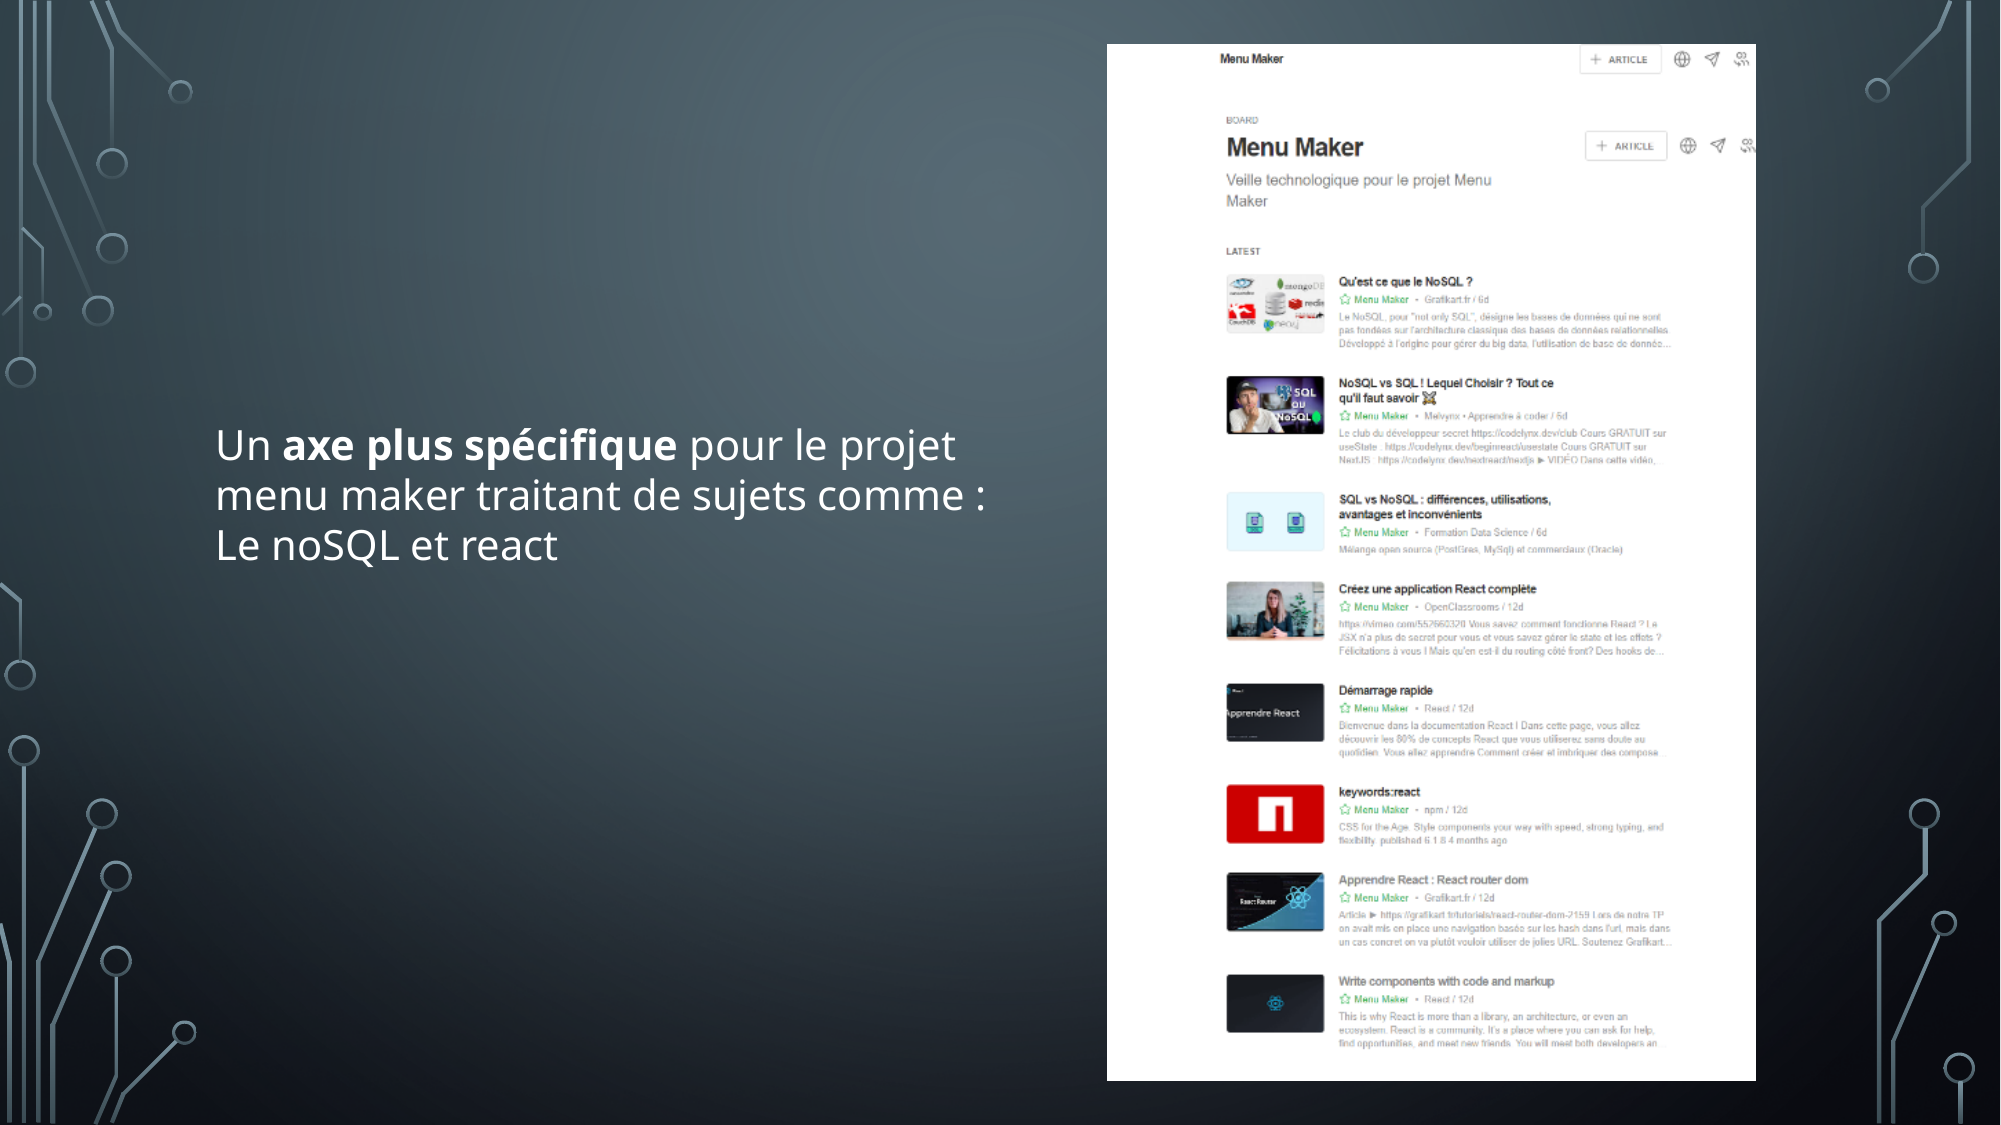

Un axe plus spécifique pour le projet menu maker traitant de sujets comme :
Le noSQL et react